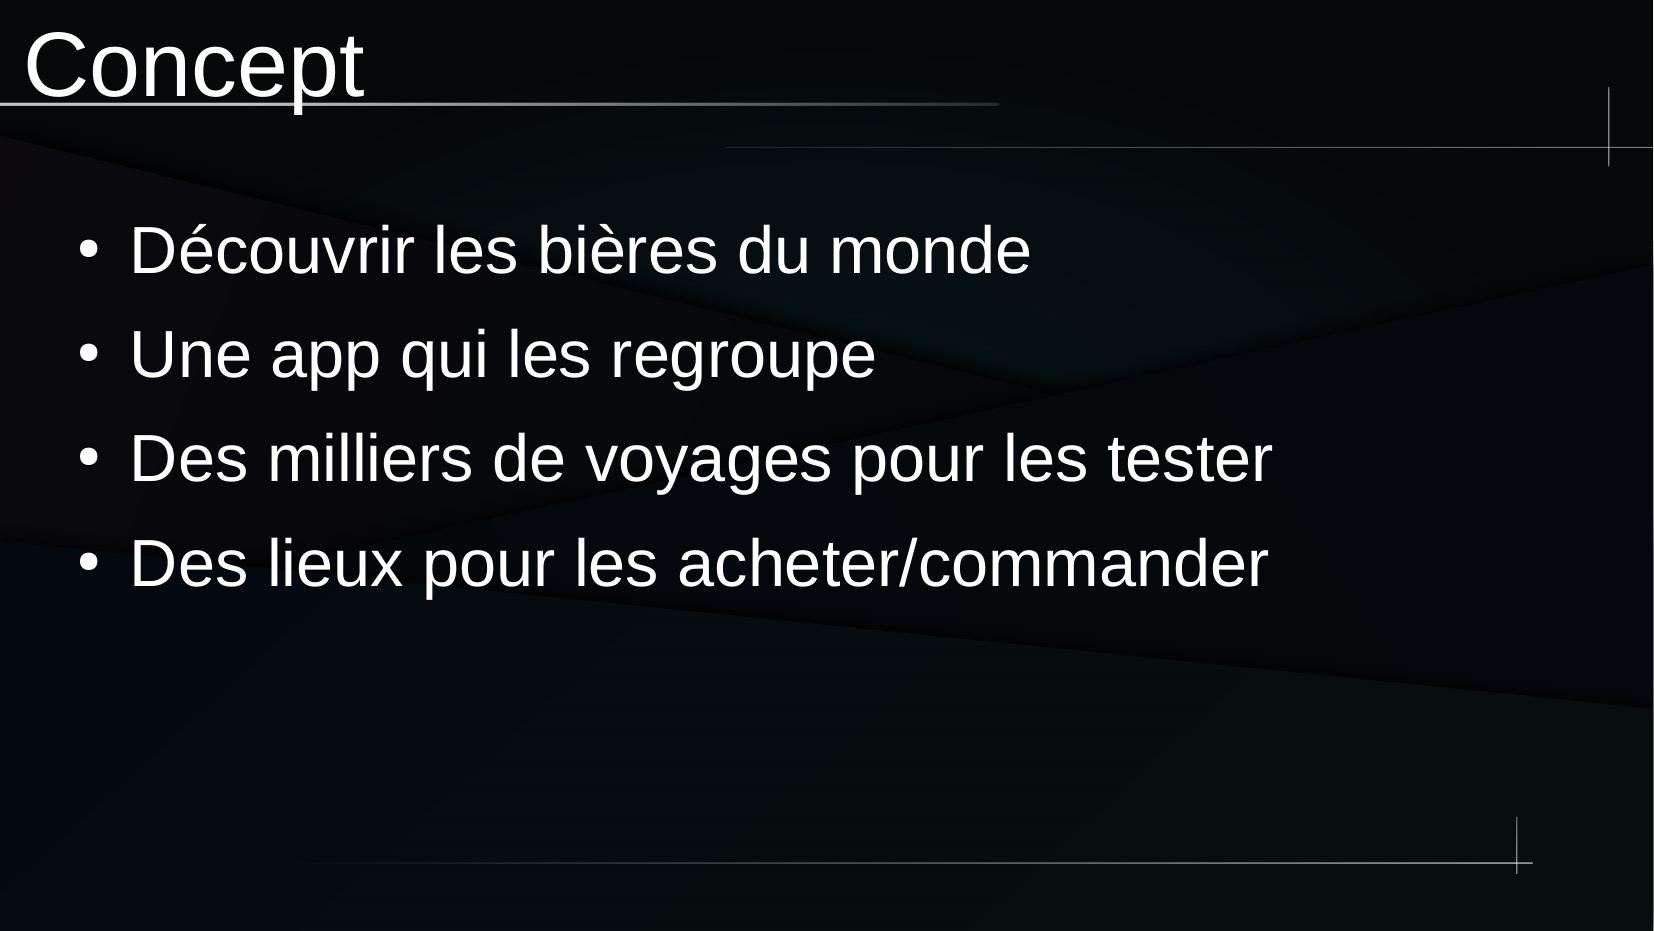

# Concept
Découvrir les bières du monde
Une app qui les regroupe
Des milliers de voyages pour les tester
Des lieux pour les acheter/commander